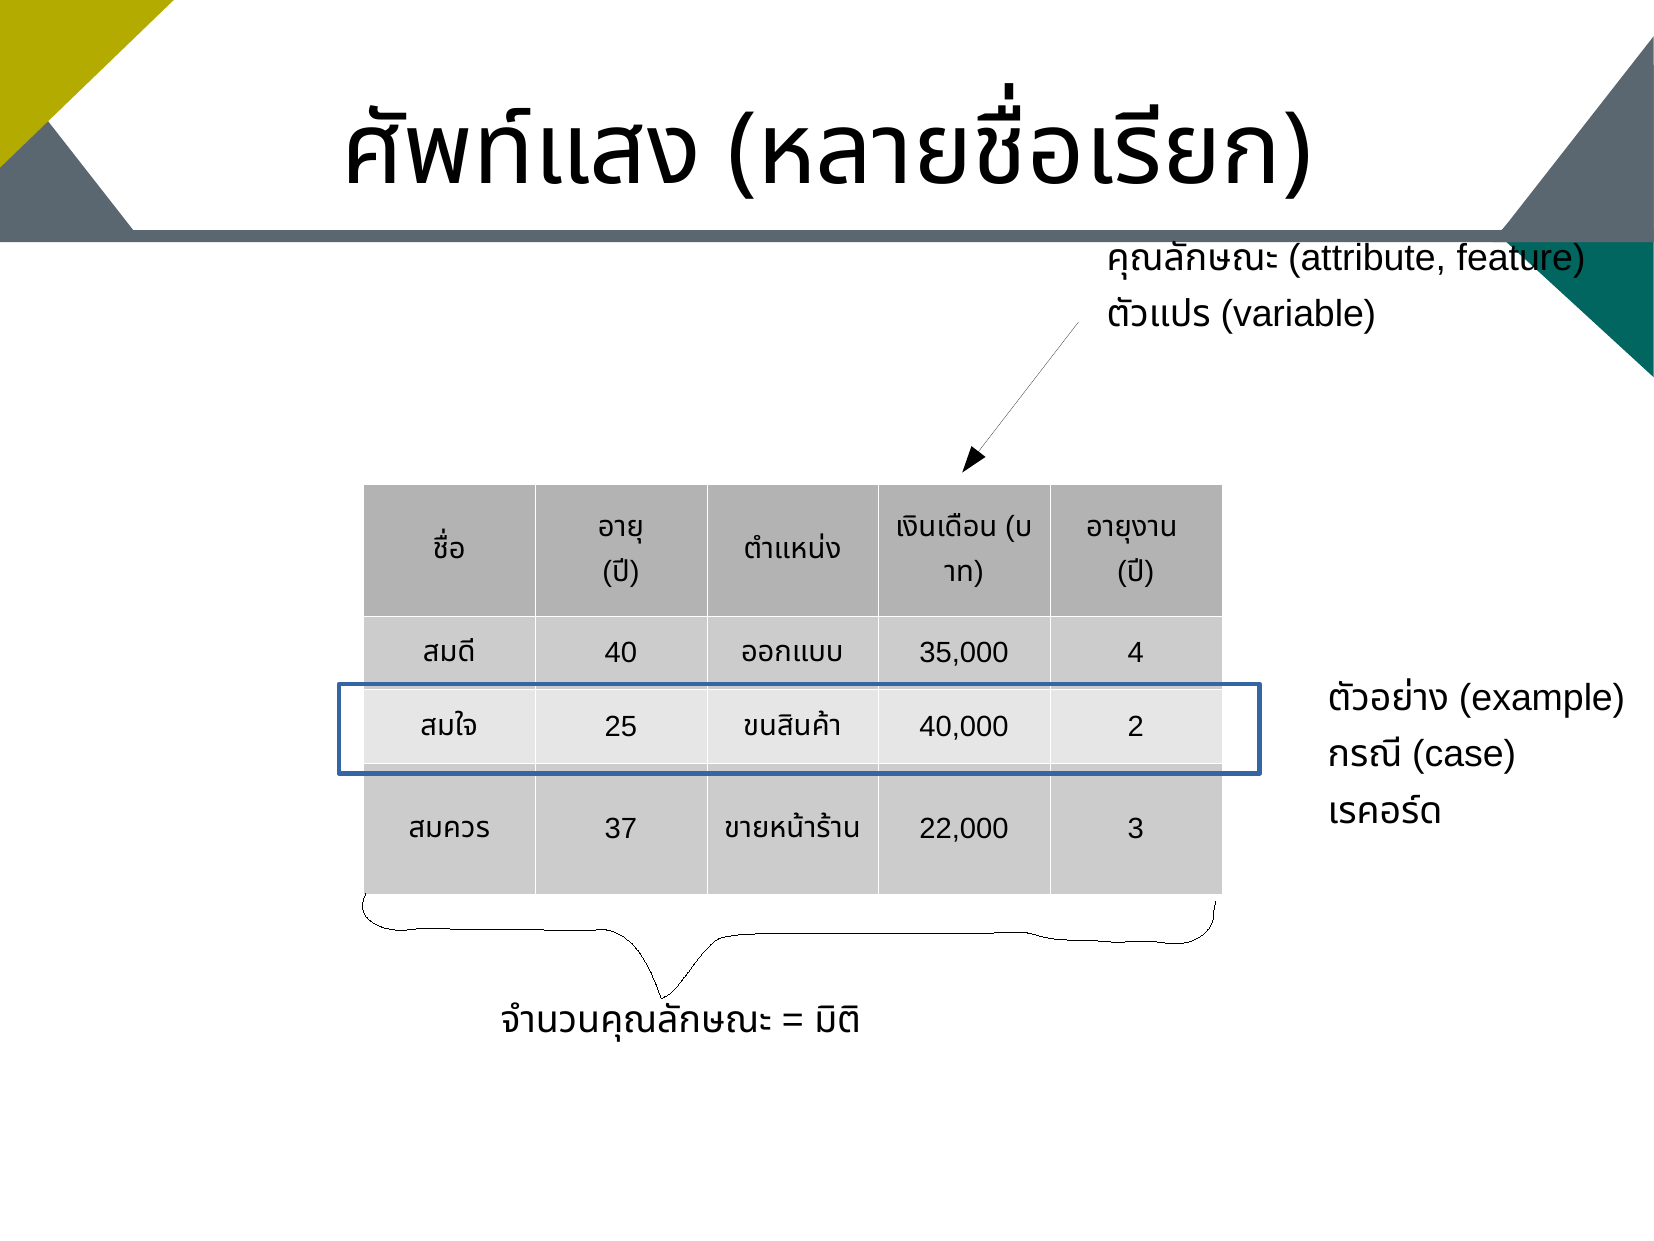

# ศัพท์แสง (หลายชื่อเรียก)
คุณลักษณะ (attribute, feature)
ตัวแปร (variable)
| ชื่อ | อายุ (ปี) | ตำแหน่ง | เงินเดือน (บาท) | อายุงาน (ปี) |
| --- | --- | --- | --- | --- |
| สมดี | 40 | ออกแบบ | 35,000 | 4 |
| สมใจ | 25 | ขนสินค้า | 40,000 | 2 |
| สมควร | 37 | ขายหน้าร้าน | 22,000 | 3 |
ตัวอย่าง (example)
กรณี (case)
เรคอร์ด
จำนวนคุณลักษณะ = มิติ